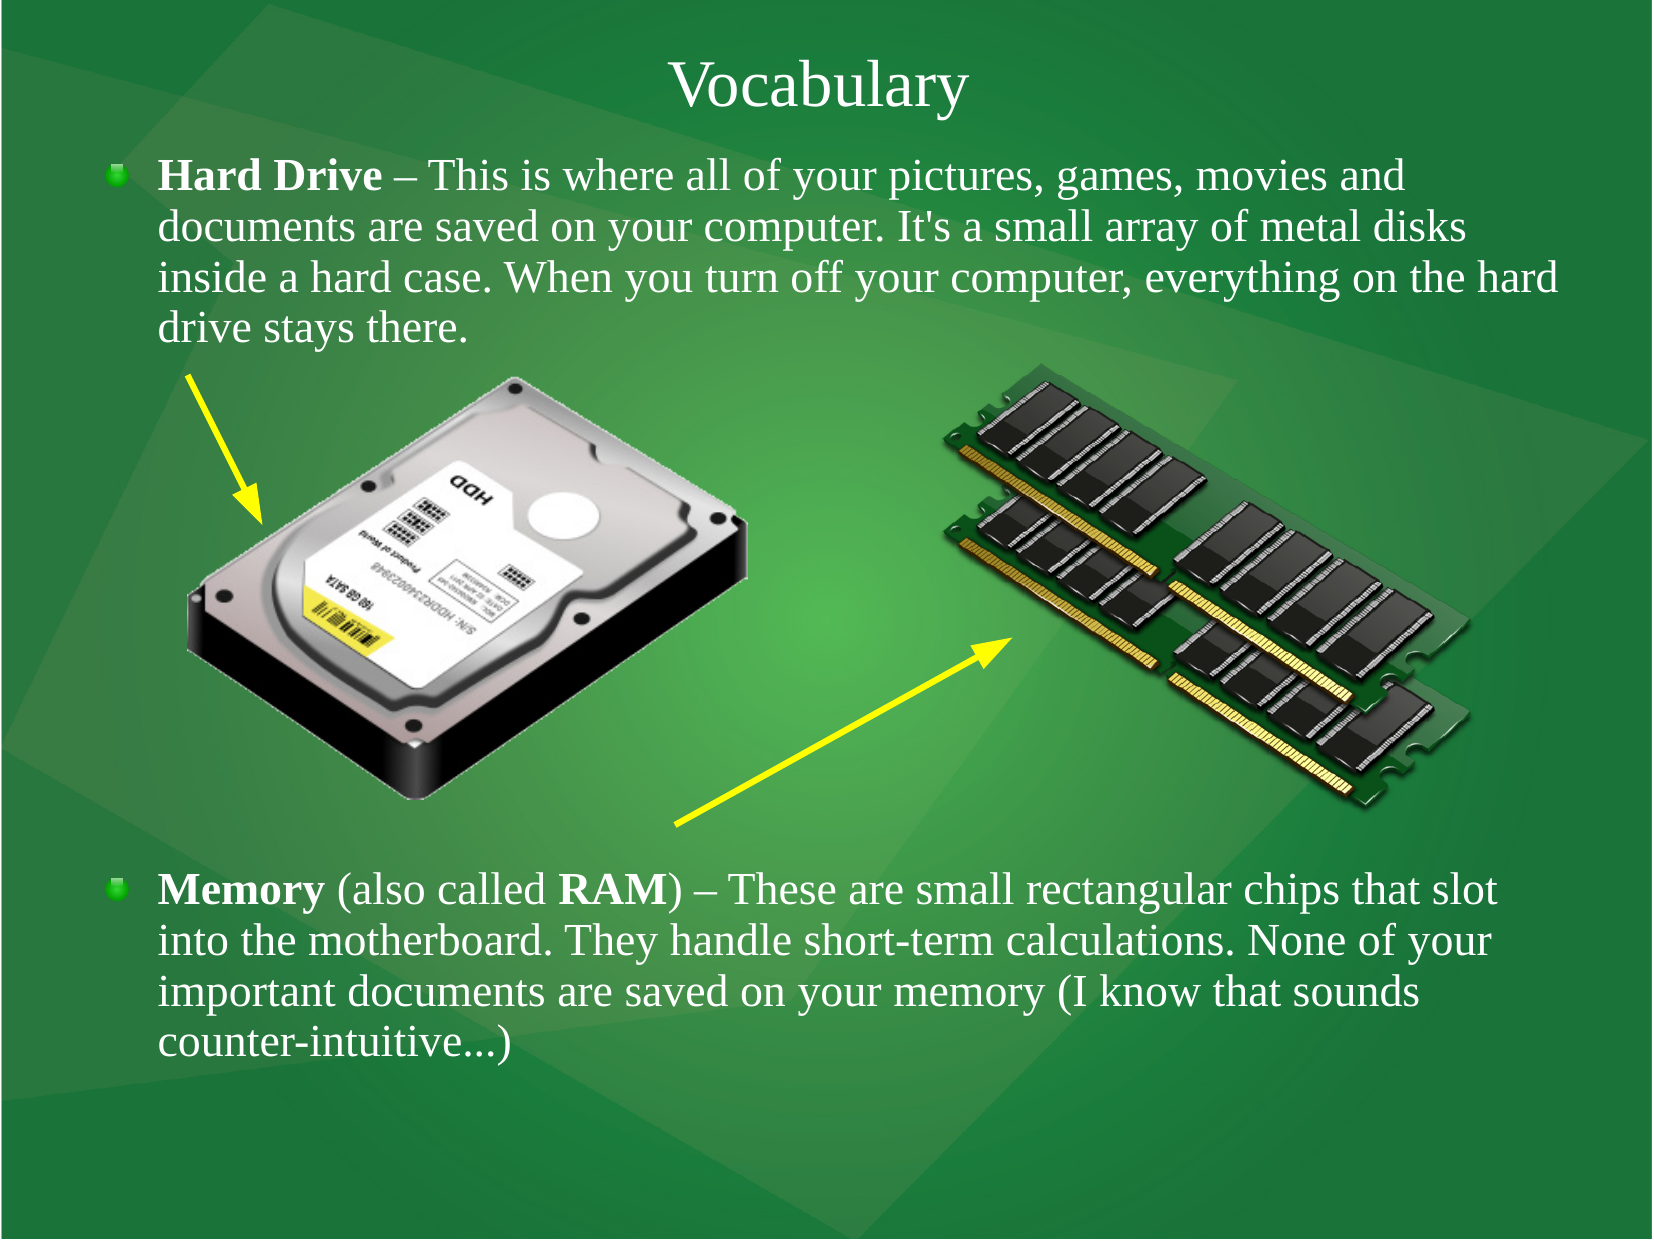

# Vocabulary
Hard Drive – This is where all of your pictures, games, movies and documents are saved on your computer. It's a small array of metal disks inside a hard case. When you turn off your computer, everything on the hard drive stays there.
Memory (also called RAM) – These are small rectangular chips that slot into the motherboard. They handle short-term calculations. None of your important documents are saved on your memory (I know that sounds counter-intuitive...)